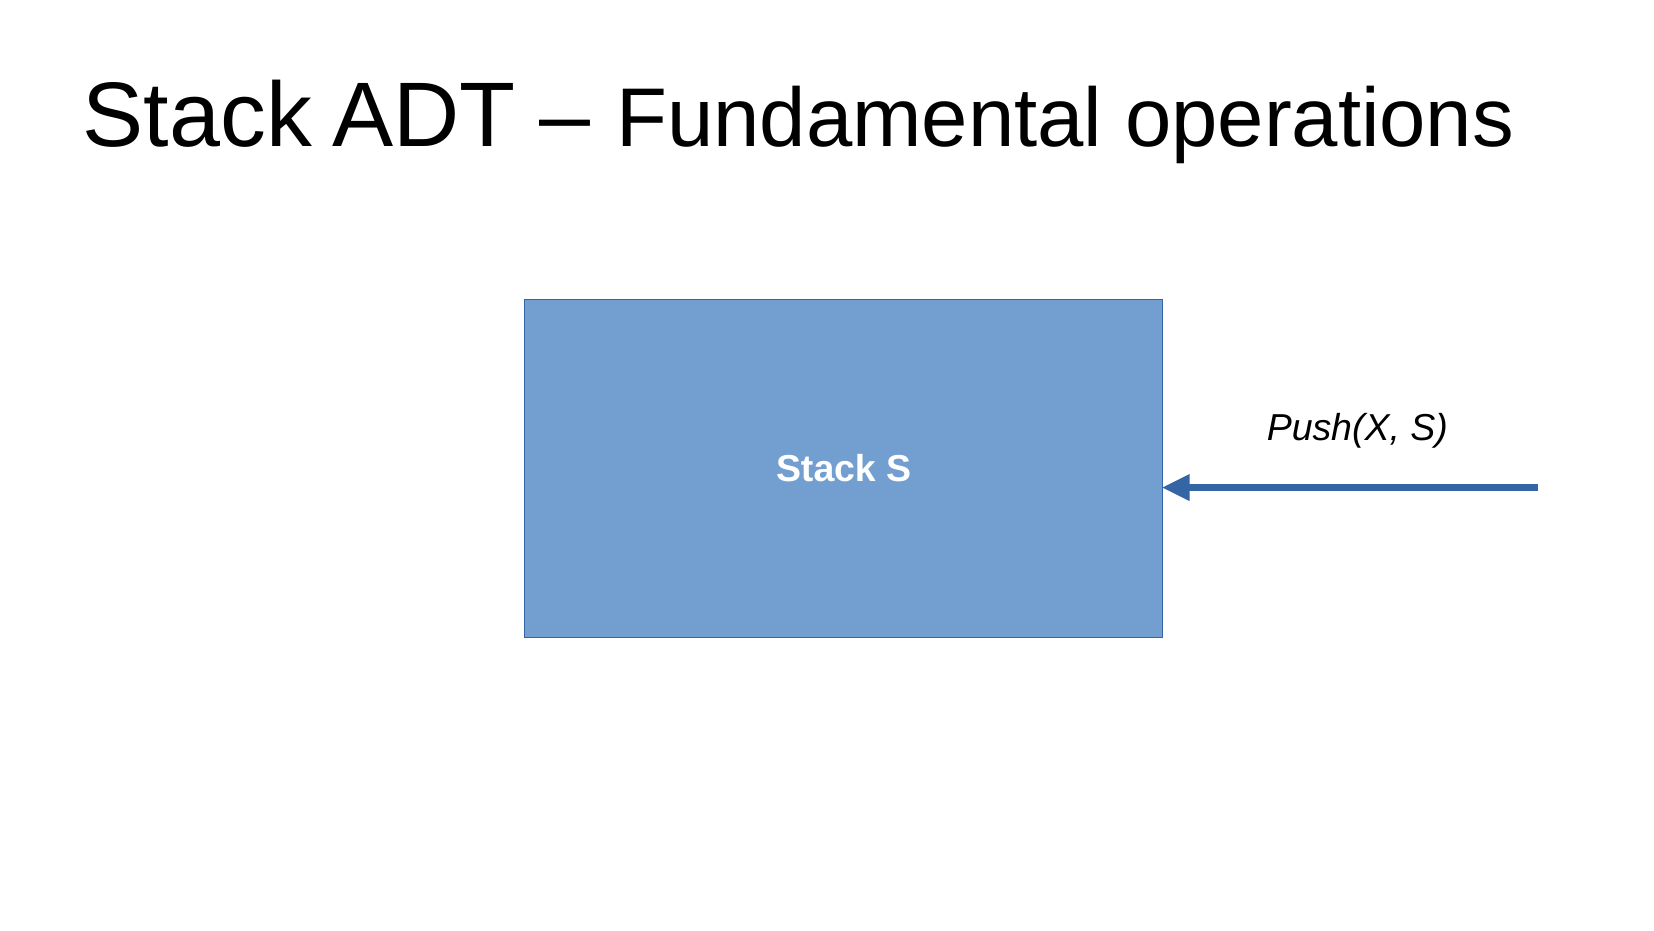

# Stack ADT – Fundamental operations
Stack S
Push(X, S)